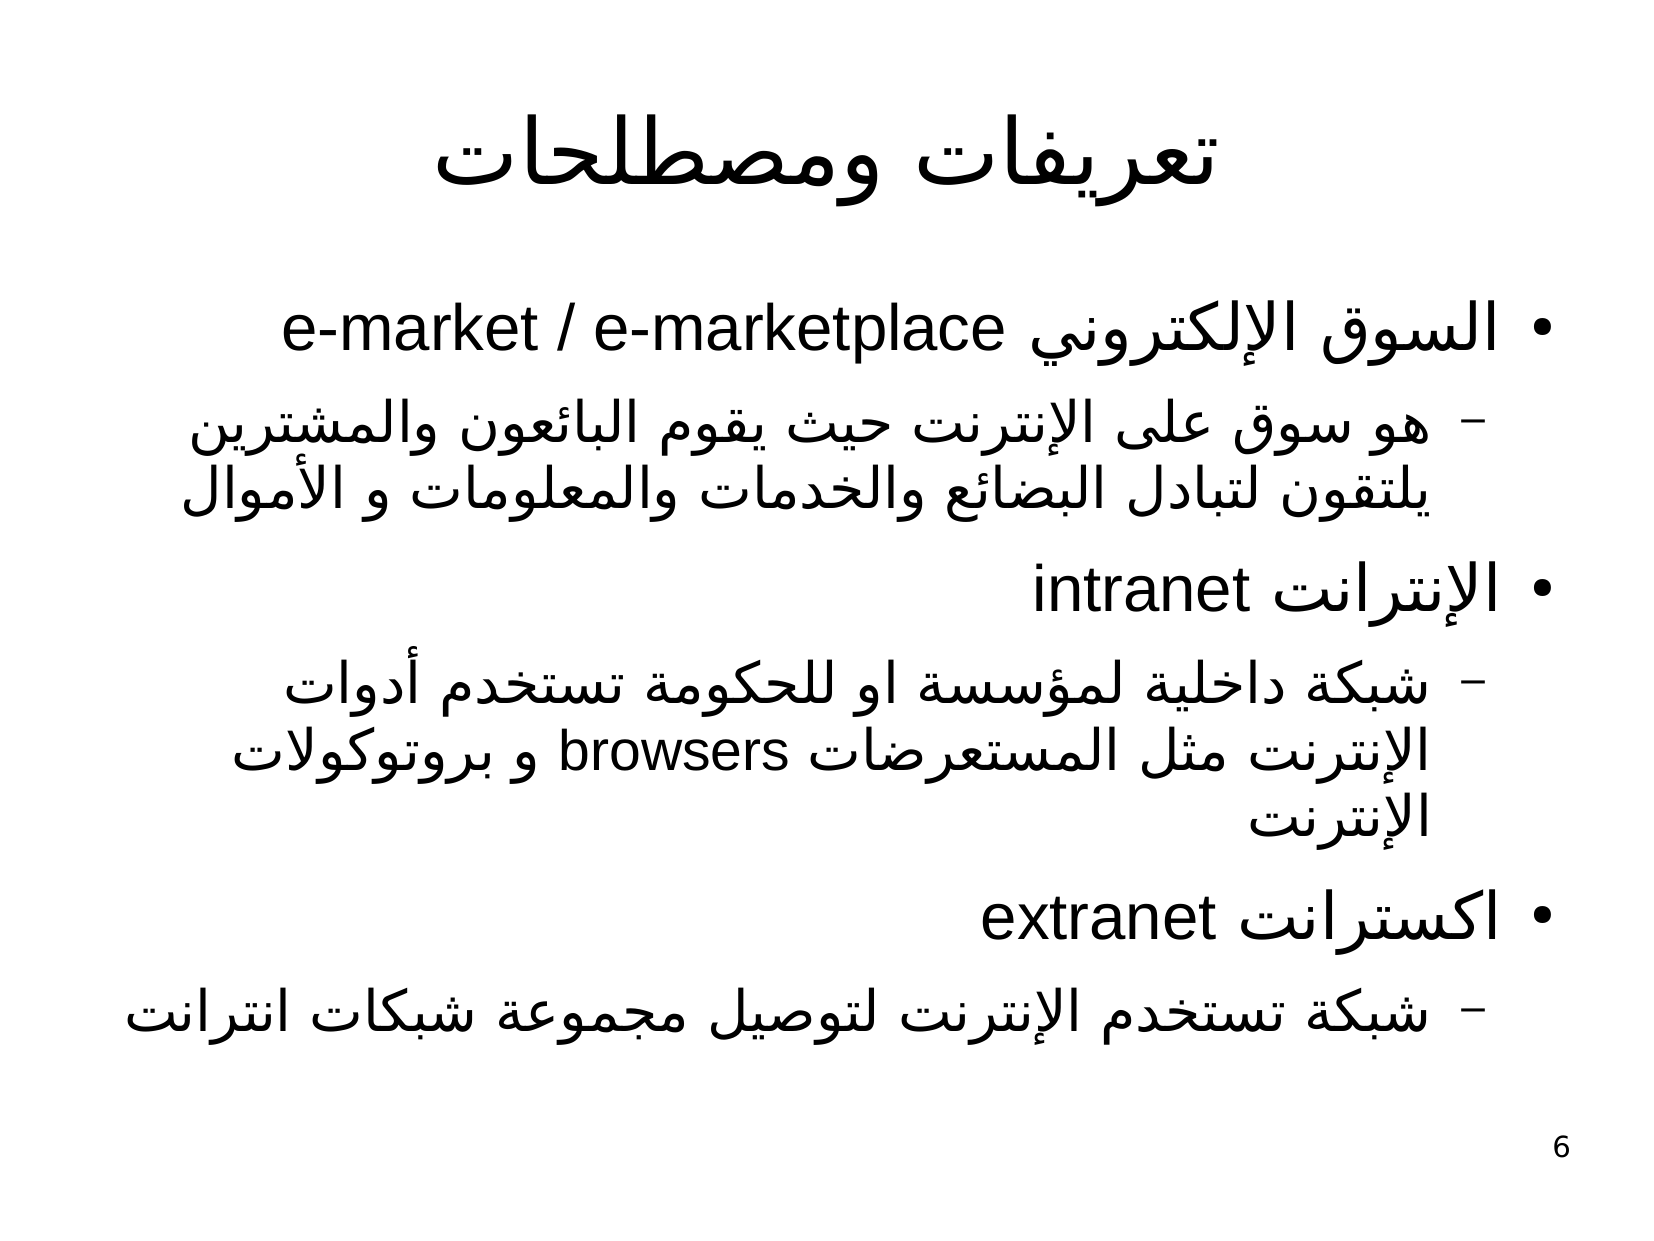

# تعريفات ومصطلحات
السوق الإلكتروني e-market / e-marketplace
هو سوق على الإنترنت حيث يقوم البائعون والمشترين يلتقون لتبادل البضائع والخدمات والمعلومات و الأموال
الإنترانت intranet
شبكة داخلية لمؤسسة او للحكومة تستخدم أدوات الإنترنت مثل المستعرضات browsers و بروتوكولات الإنترنت
اكسترانت extranet
شبكة تستخدم الإنترنت لتوصيل مجموعة شبكات انترانت
6